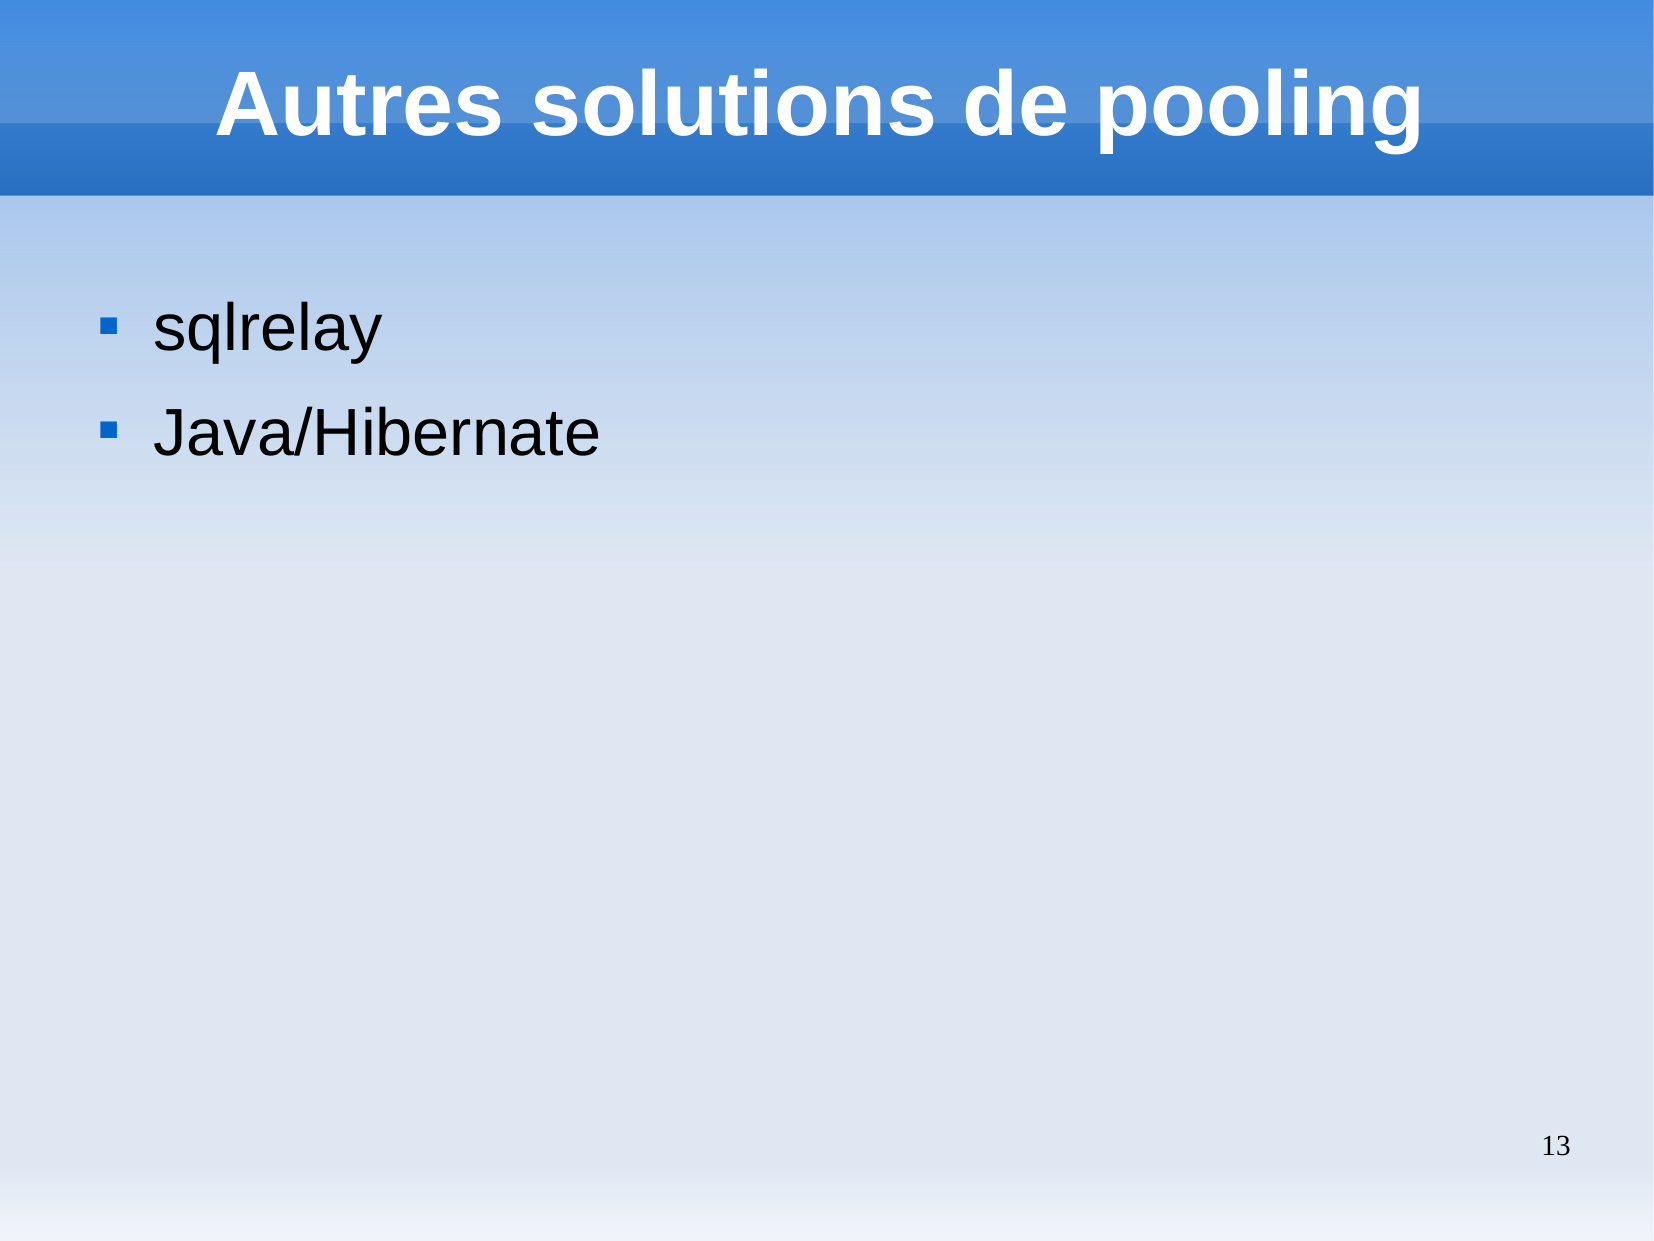

# Autres solutions de pooling
sqlrelay
Java/Hibernate
13